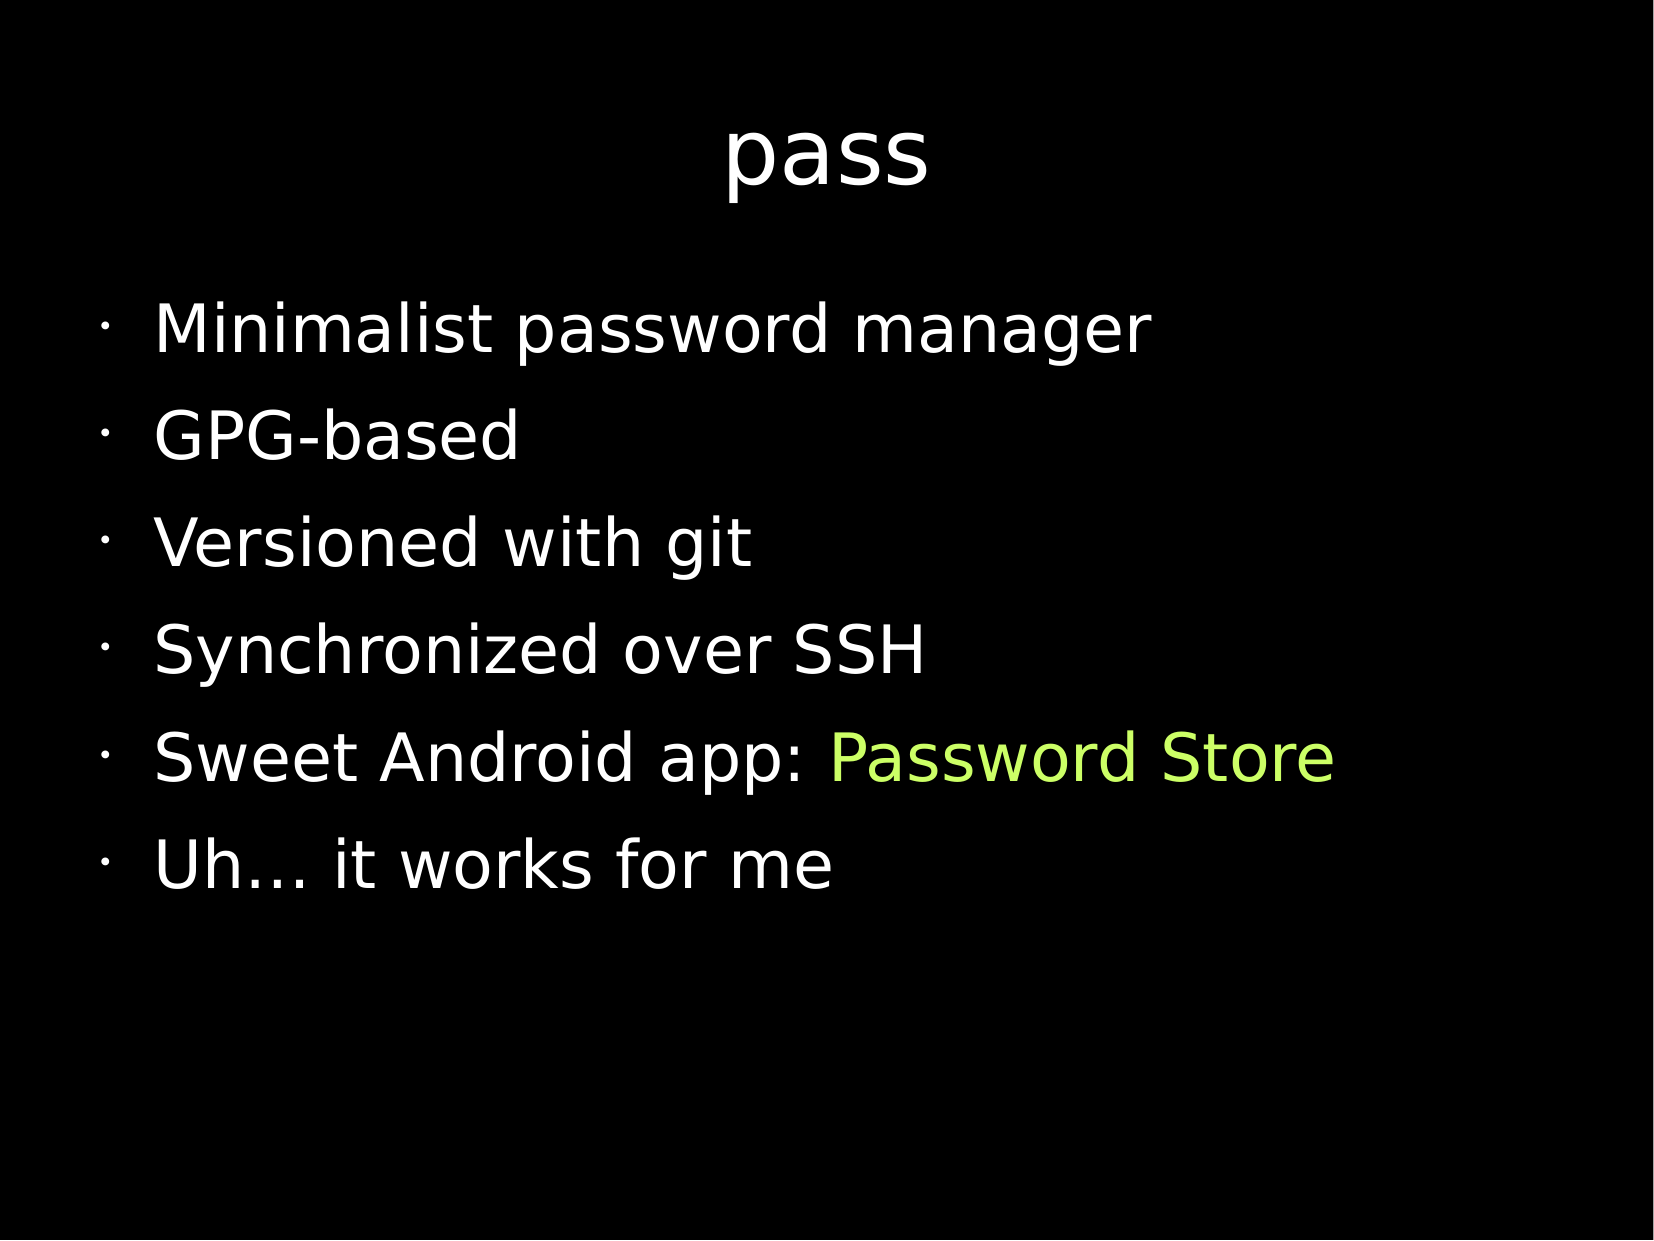

pass
# Minimalist password manager
GPG-based
Versioned with git
Synchronized over SSH
Sweet Android app: Password Store
Uh… it works for me